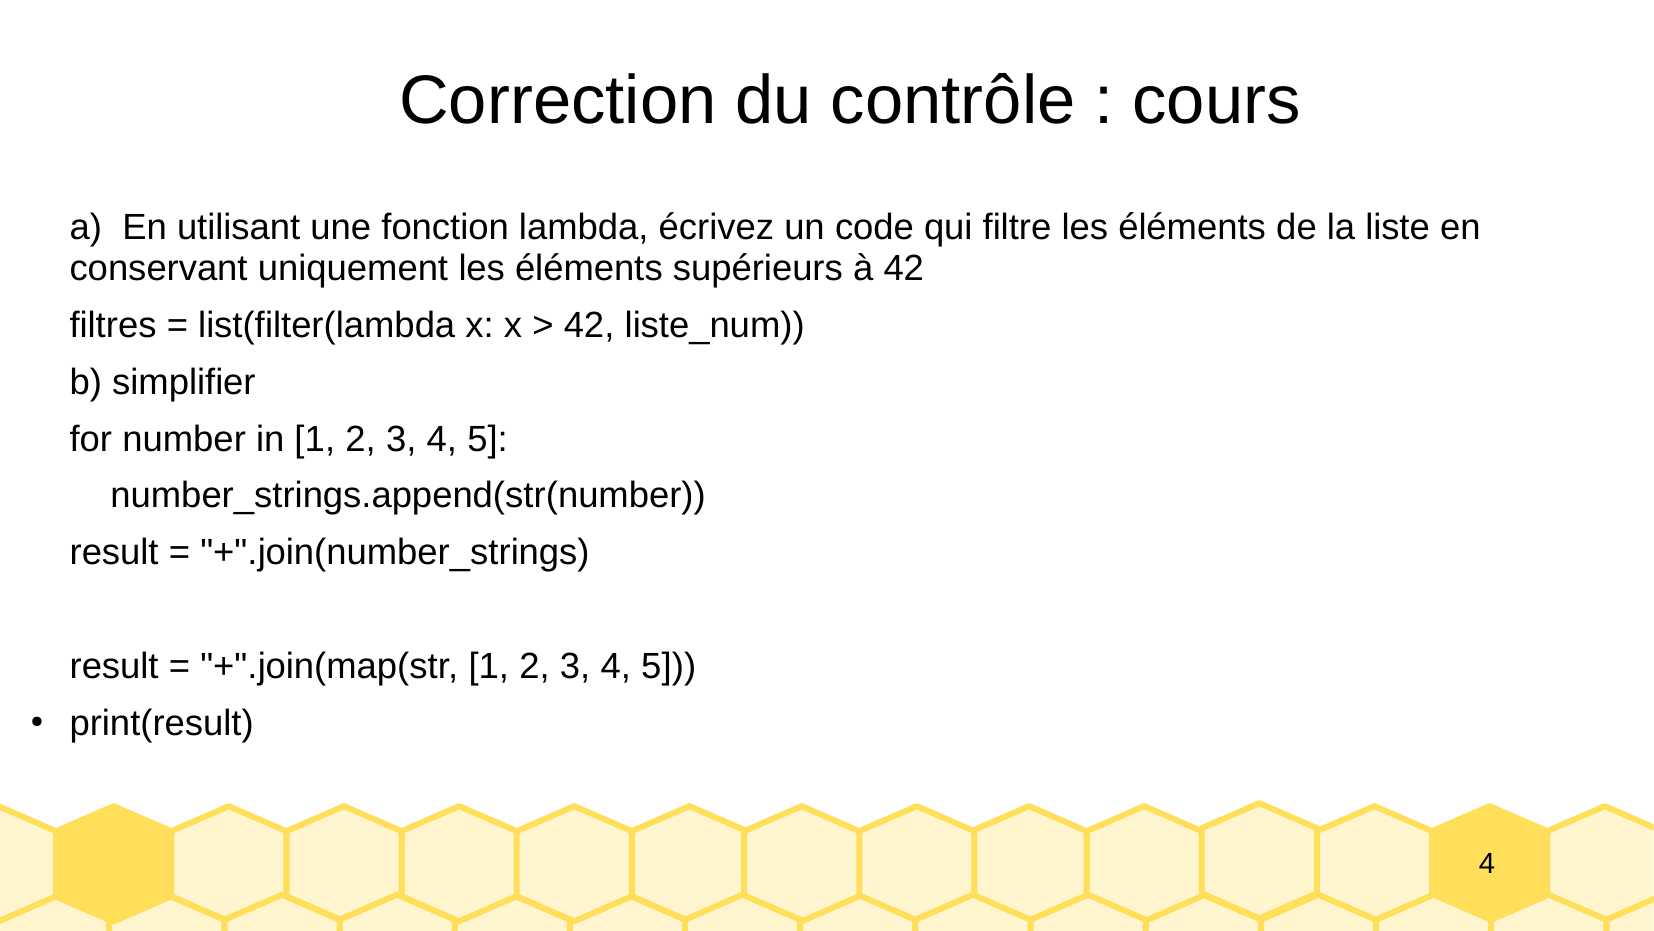

Correction du contrôle : cours
# a) En utilisant une fonction lambda, écrivez un code qui filtre les éléments de la liste en conservant uniquement les éléments supérieurs à 42
filtres = list(filter(lambda x: x > 42, liste_num))
b) simplifier
for number in [1, 2, 3, 4, 5]:
 number_strings.append(str(number))
result = "+".join(number_strings)
result = "+".join(map(str, [1, 2, 3, 4, 5]))
print(result)